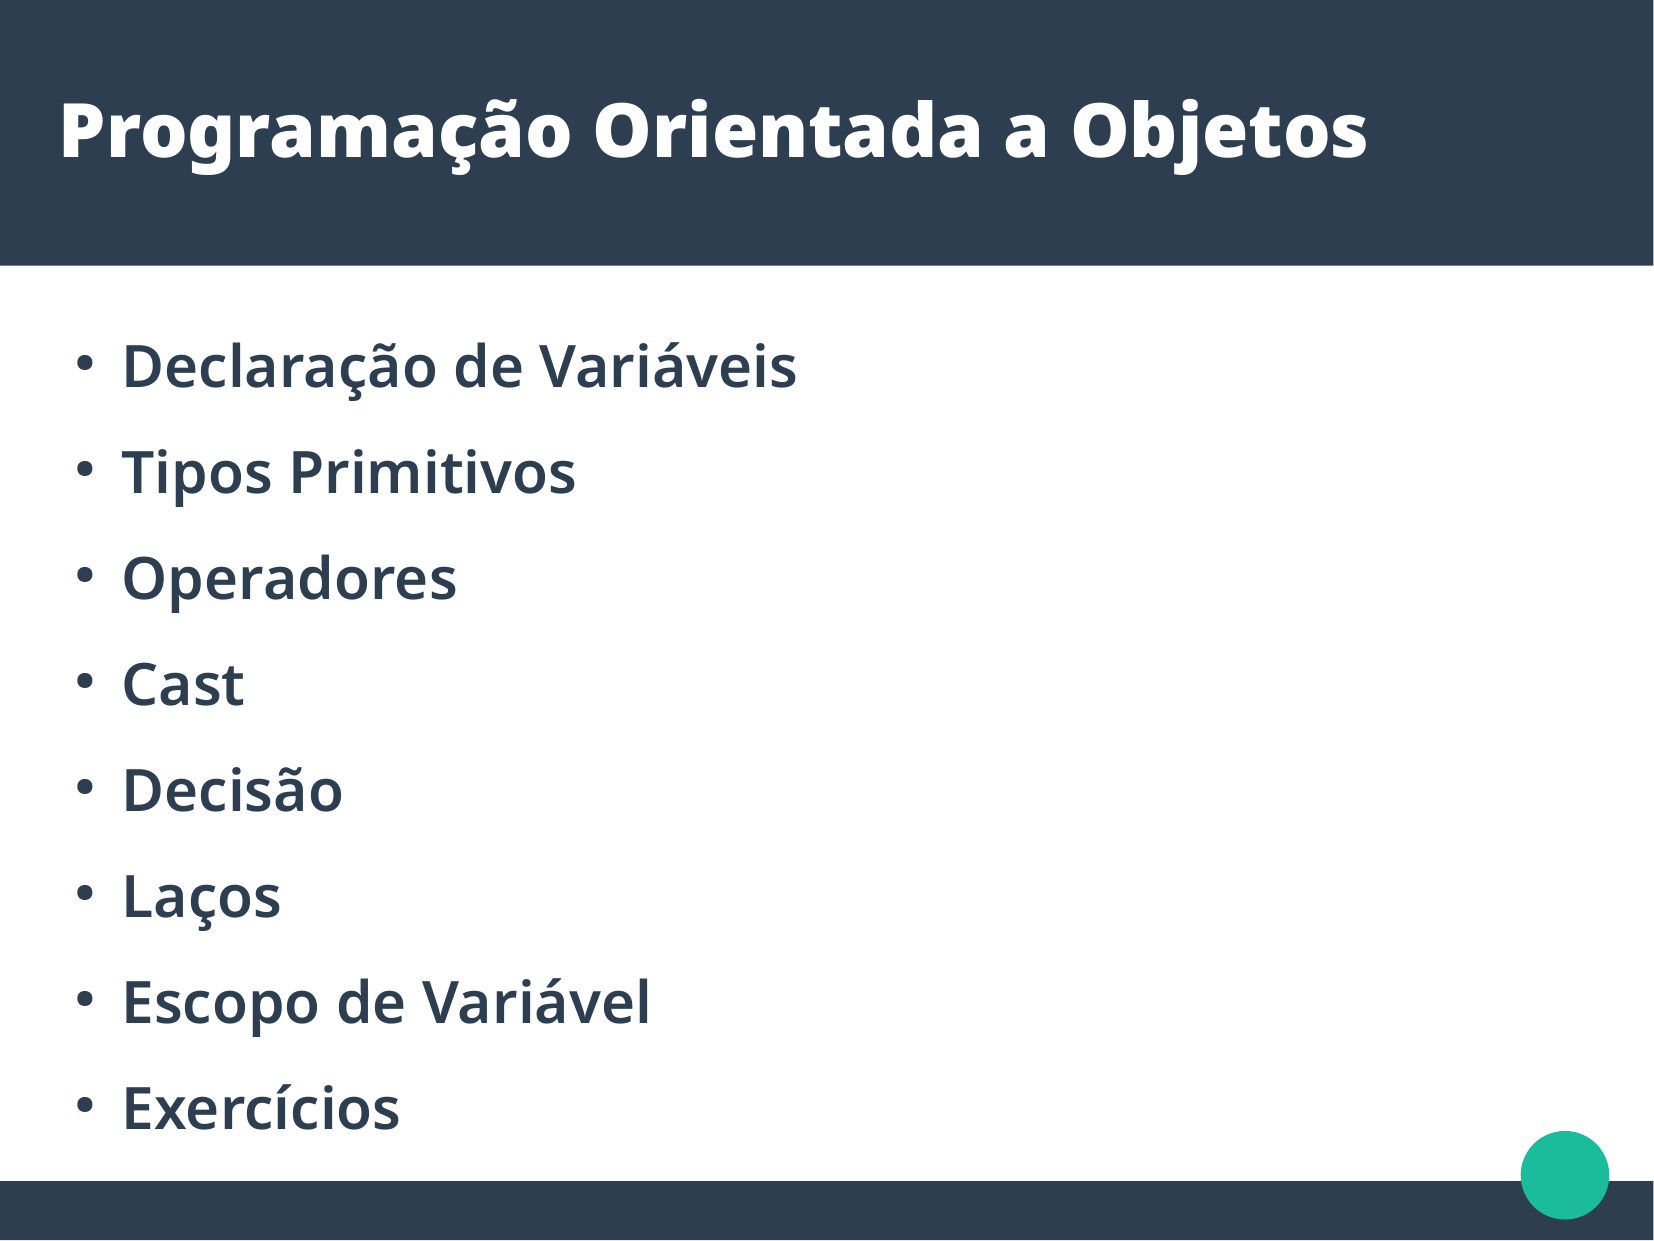

# Programação Orientada a Objetos
Declaração de Variáveis
Tipos Primitivos
Operadores
Cast
Decisão
Laços
Escopo de Variável
Exercícios